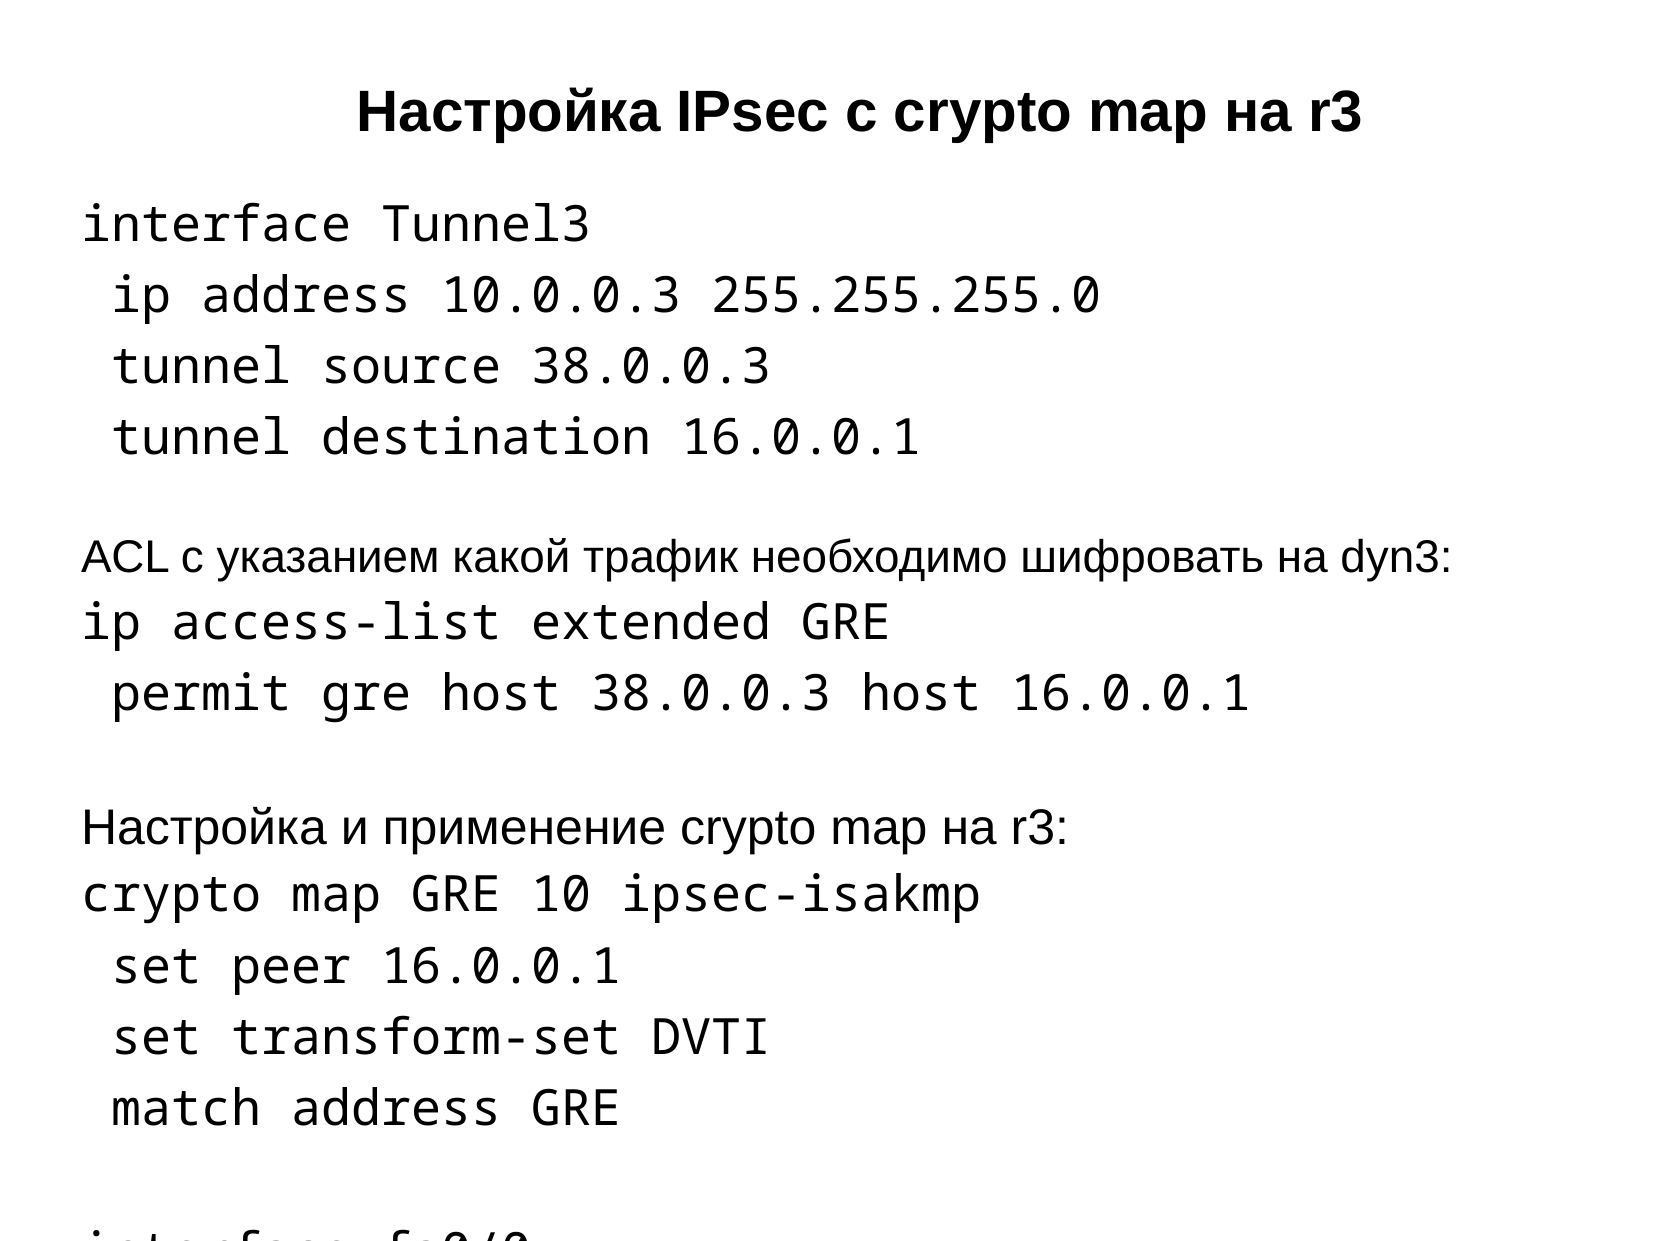

Настройка IPsec с crypto map на r3
# interface Tunnel3
 ip address 10.0.0.3 255.255.255.0
 tunnel source 38.0.0.3
 tunnel destination 16.0.0.1
ACL с указанием какой трафик необходимо шифровать на dyn3:
ip access-list extended GRE
 permit gre host 38.0.0.3 host 16.0.0.1
Настройка и применение crypto map на r3:
crypto map GRE 10 ipsec-isakmp
 set peer 16.0.0.1
 set transform-set DVTI
 match address GRE
interface fa0/0
 crypto map GRE